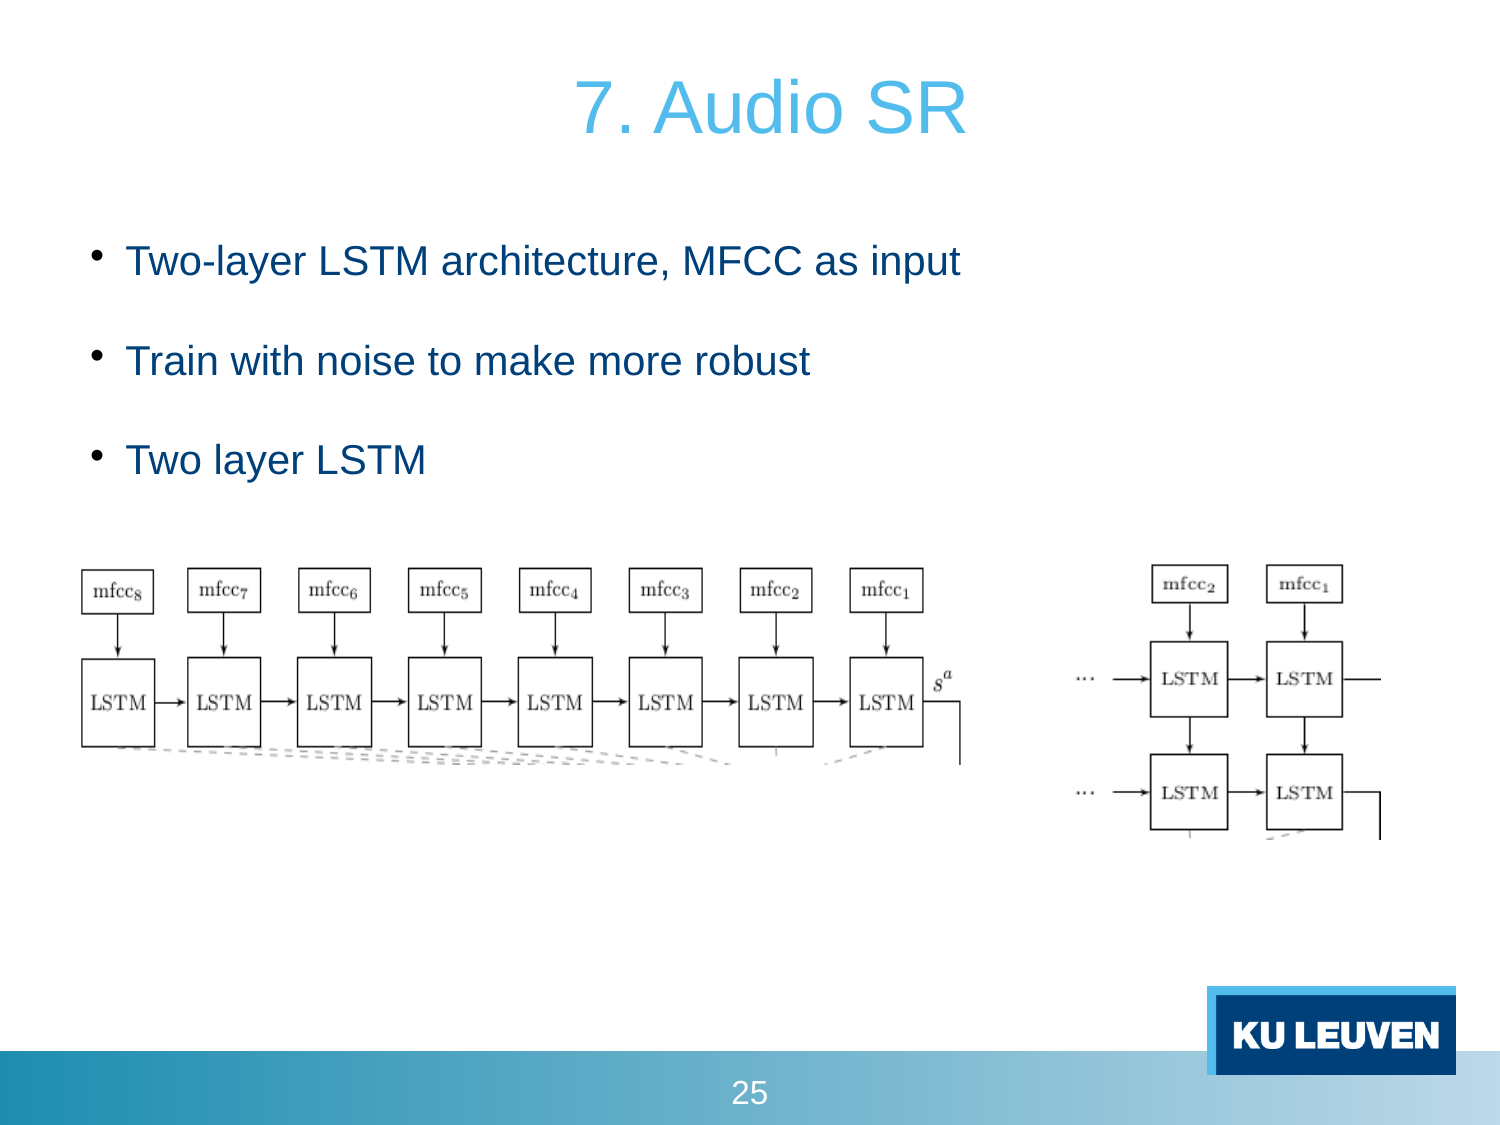

7. Audio SR
Two-layer LSTM architecture, MFCC as input
Train with noise to make more robust
Two layer LSTM